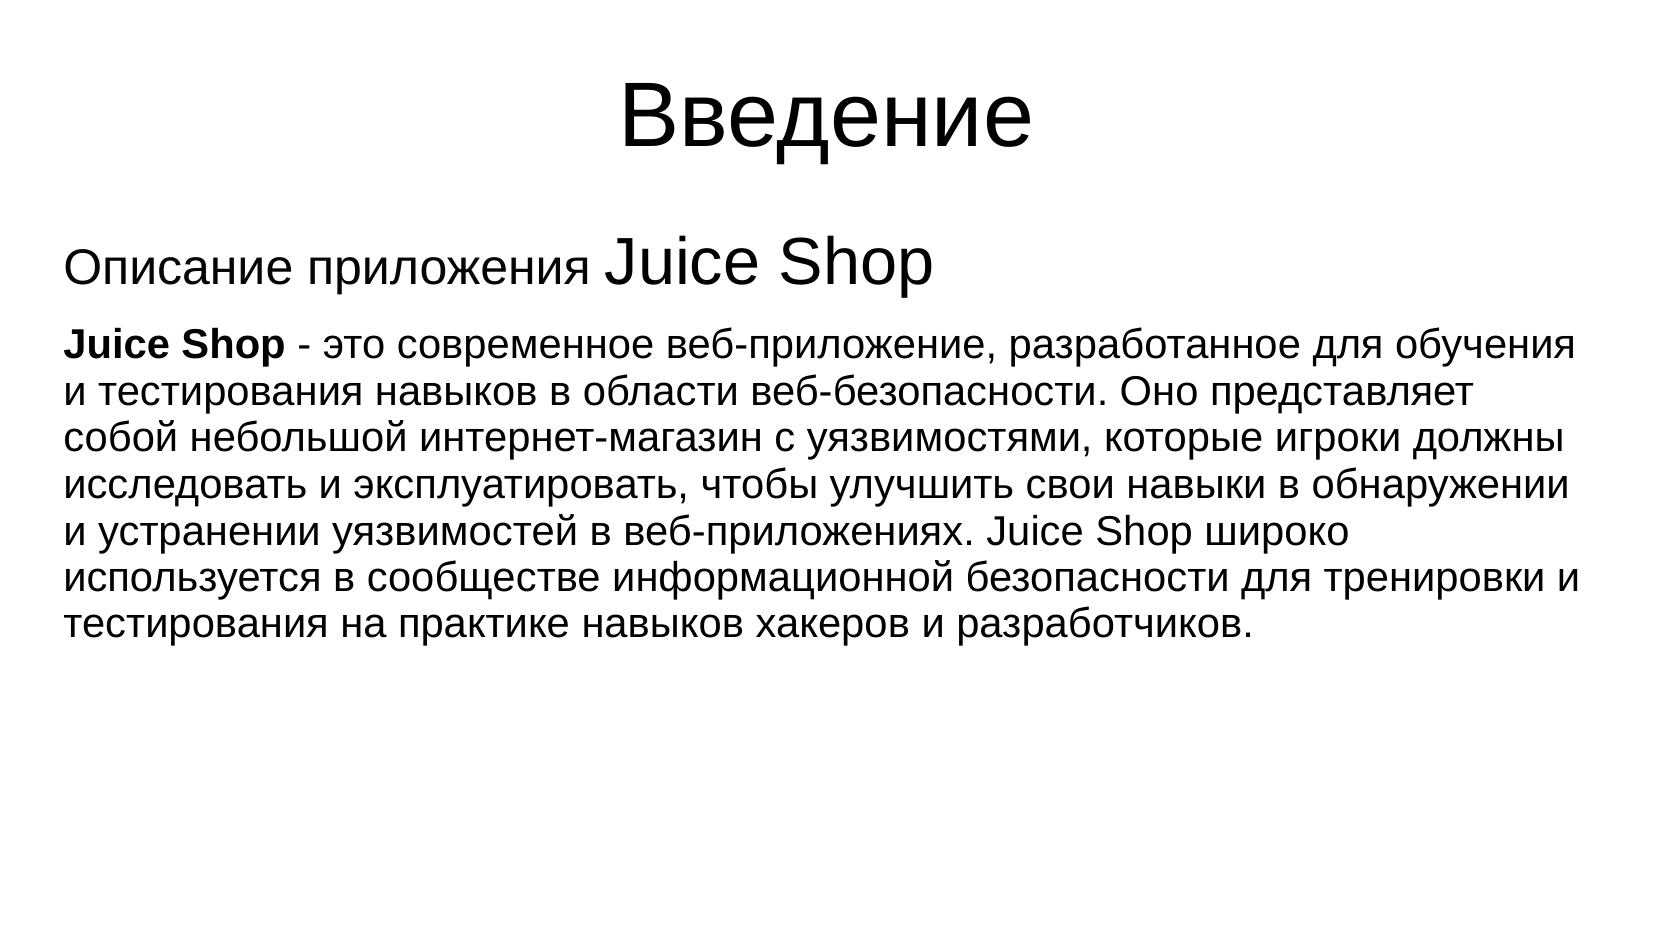

# Введение
Описание приложения Juice Shop
Juice Shop - это современное веб-приложение, разработанное для обучения и тестирования навыков в области веб-безопасности. Оно представляет собой небольшой интернет-магазин с уязвимостями, которые игроки должны исследовать и эксплуатировать, чтобы улучшить свои навыки в обнаружении и устранении уязвимостей в веб-приложениях. Juice Shop широко используется в сообществе информационной безопасности для тренировки и тестирования на практике навыков хакеров и разработчиков.